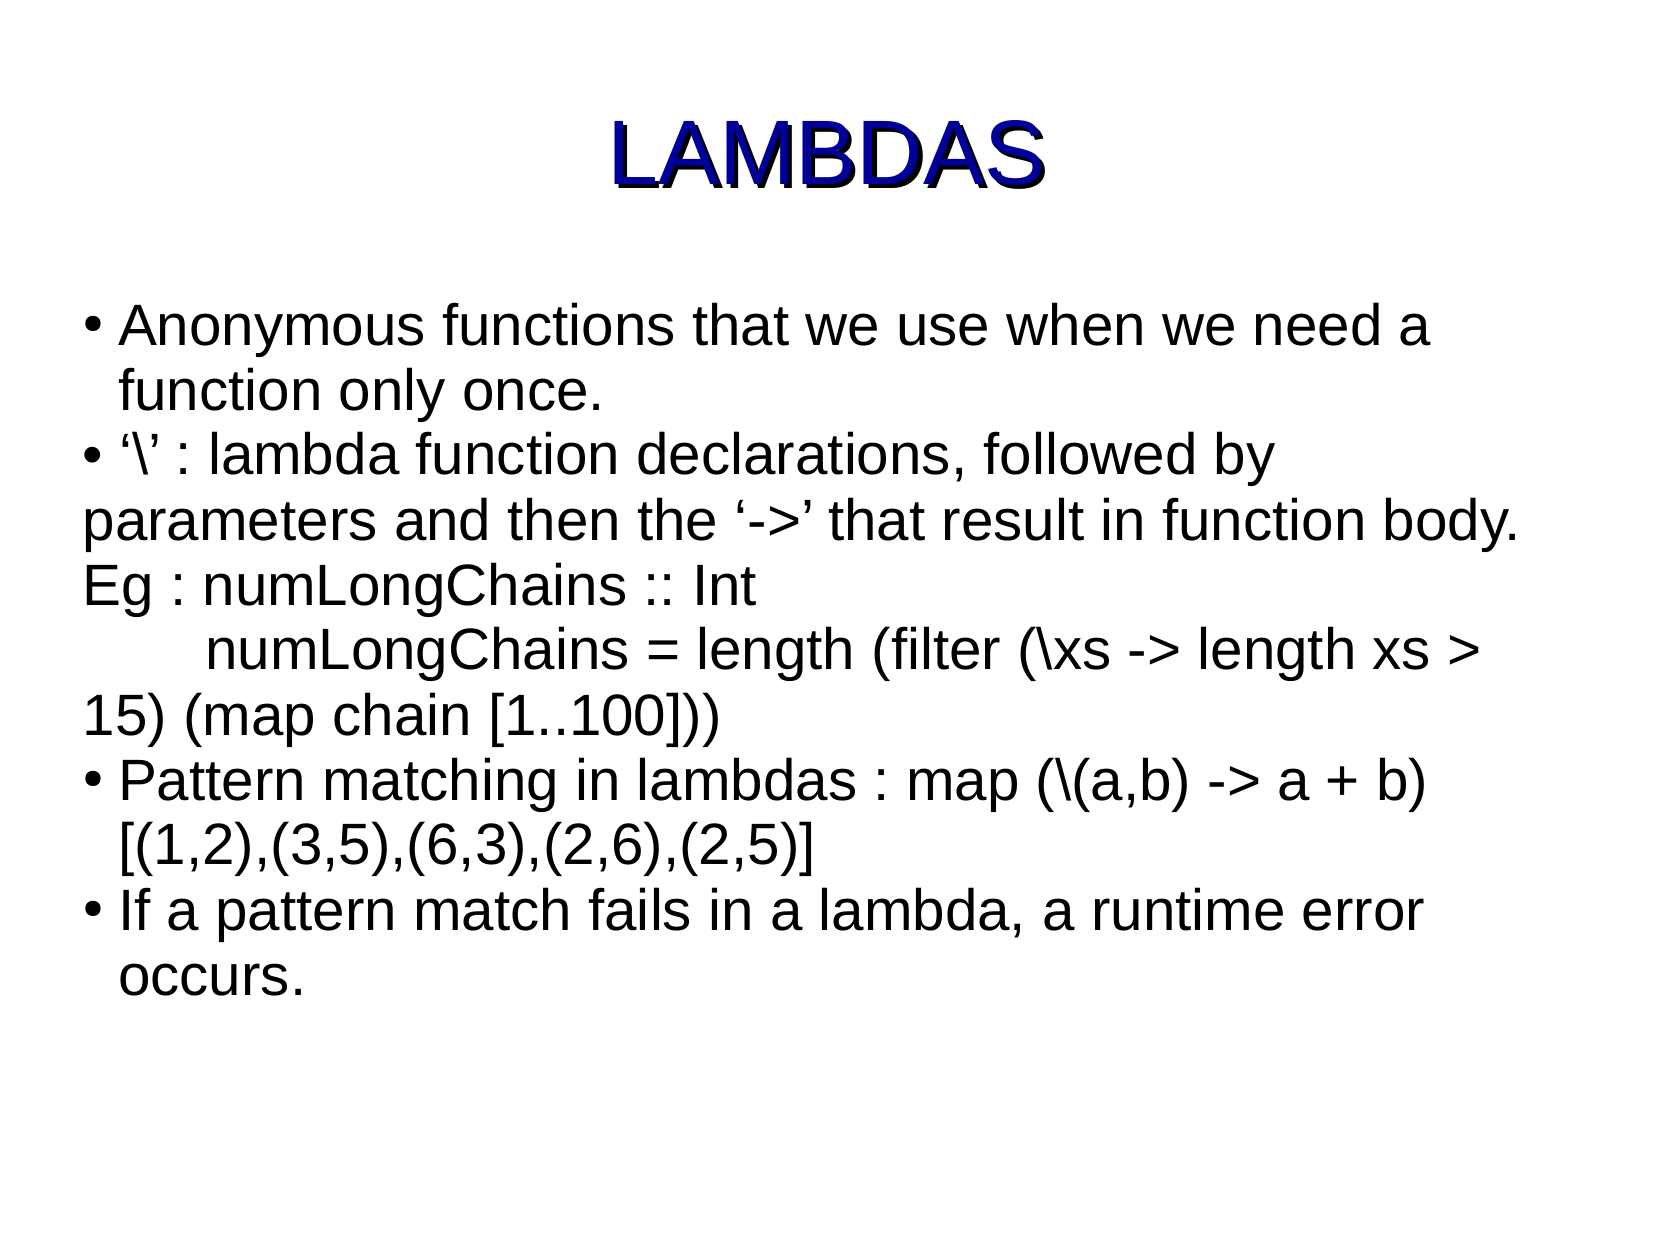

# LAMBDAS
Anonymous functions that we use when we need a function only once.
• ‘\’ : lambda function declarations, followed by parameters and then the ‘->’ that result in function body.
Eg : numLongChains :: Int
	 numLongChains = length (filter (\xs -> length xs > 15) (map chain [1..100]))
Pattern matching in lambdas : map (\(a,b) -> a + b) [(1,2),(3,5),(6,3),(2,6),(2,5)]
If a pattern match fails in a lambda, a runtime error occurs.